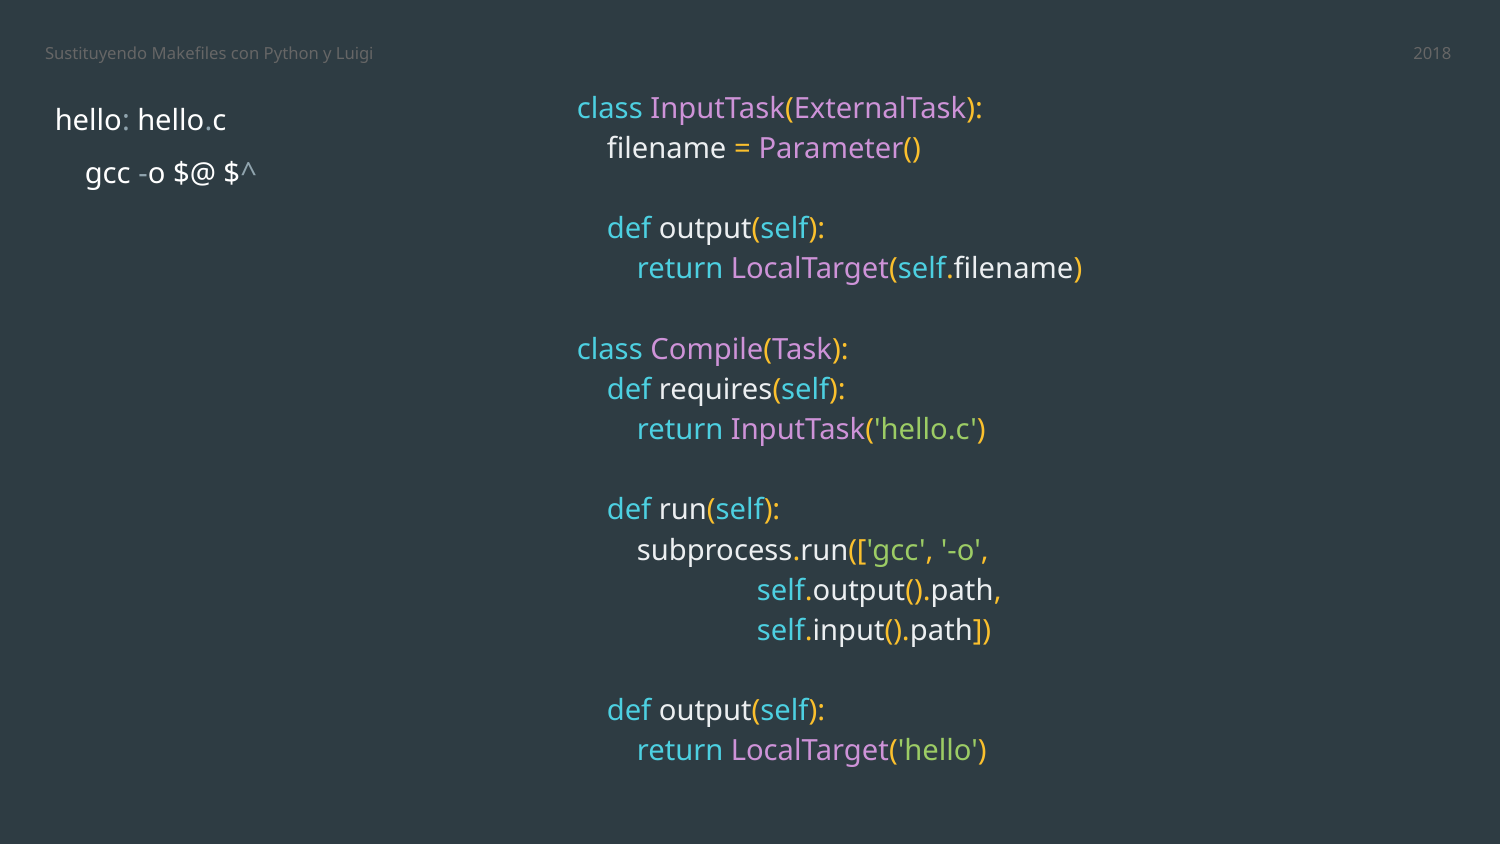

# hello: hello.c gcc -o $@ $^
class InputTask(ExternalTask):
 filename = Parameter()
 def output(self):
 return LocalTarget(self.filename)
class Compile(Task):
 def requires(self):
 return InputTask('hello.c')
 def run(self):
 subprocess.run(['gcc', '-o',
 self.output().path,
 self.input().path])
 def output(self):
 return LocalTarget('hello')